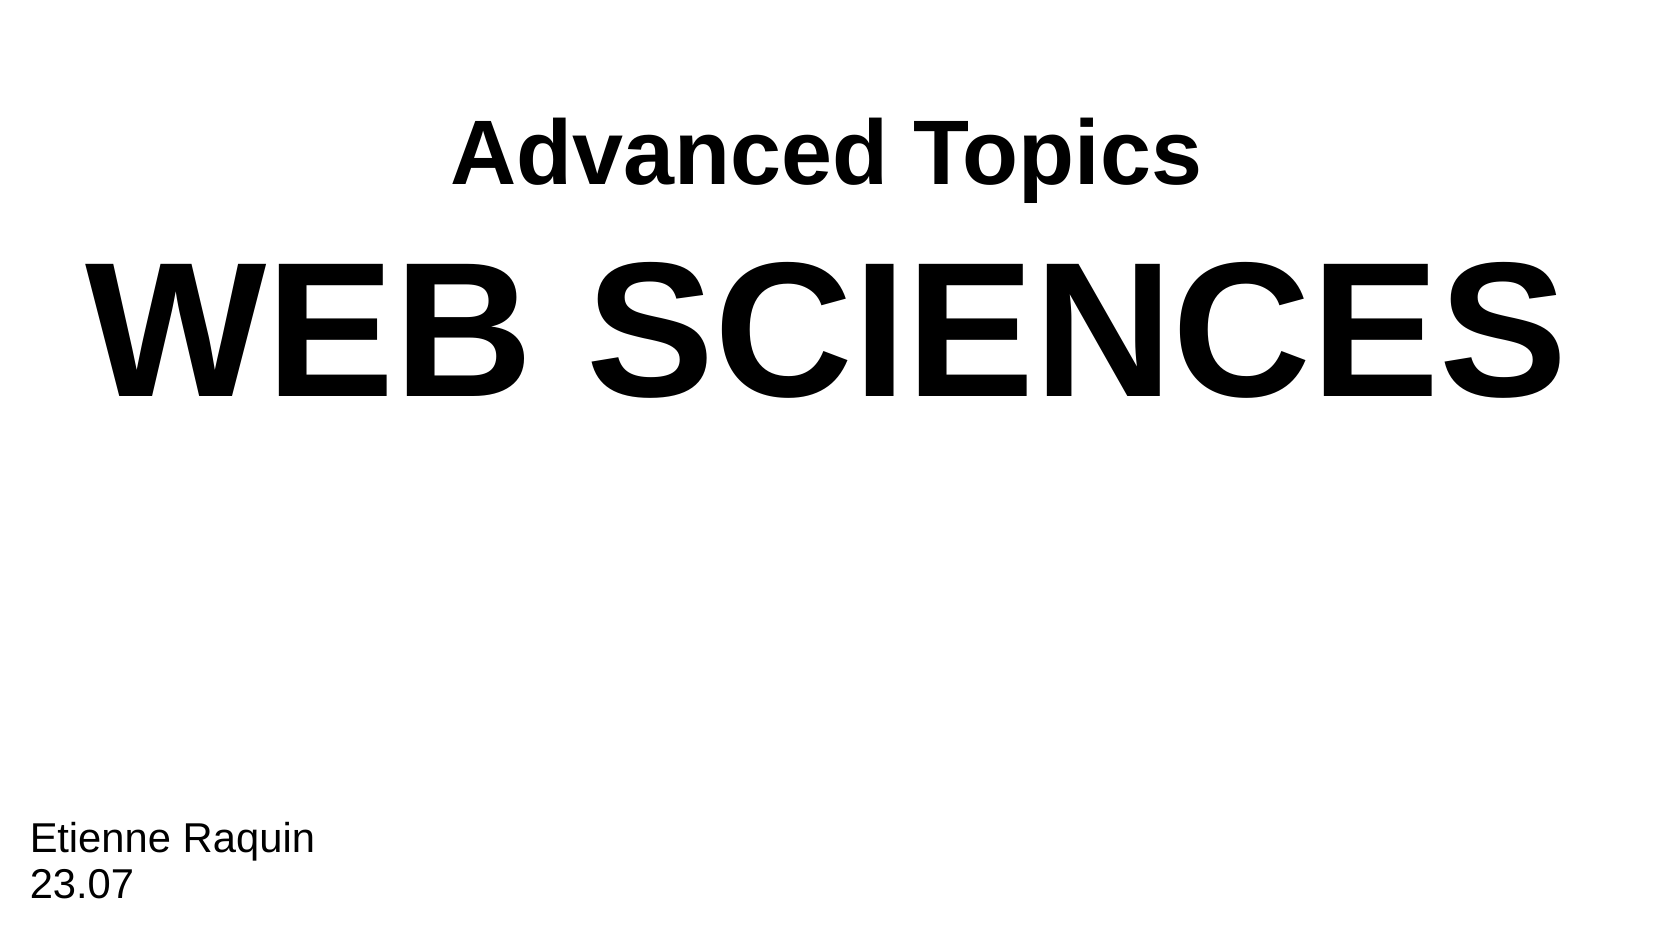

# Advanced Topics
WEB SCIENCES
Etienne Raquin
23.07